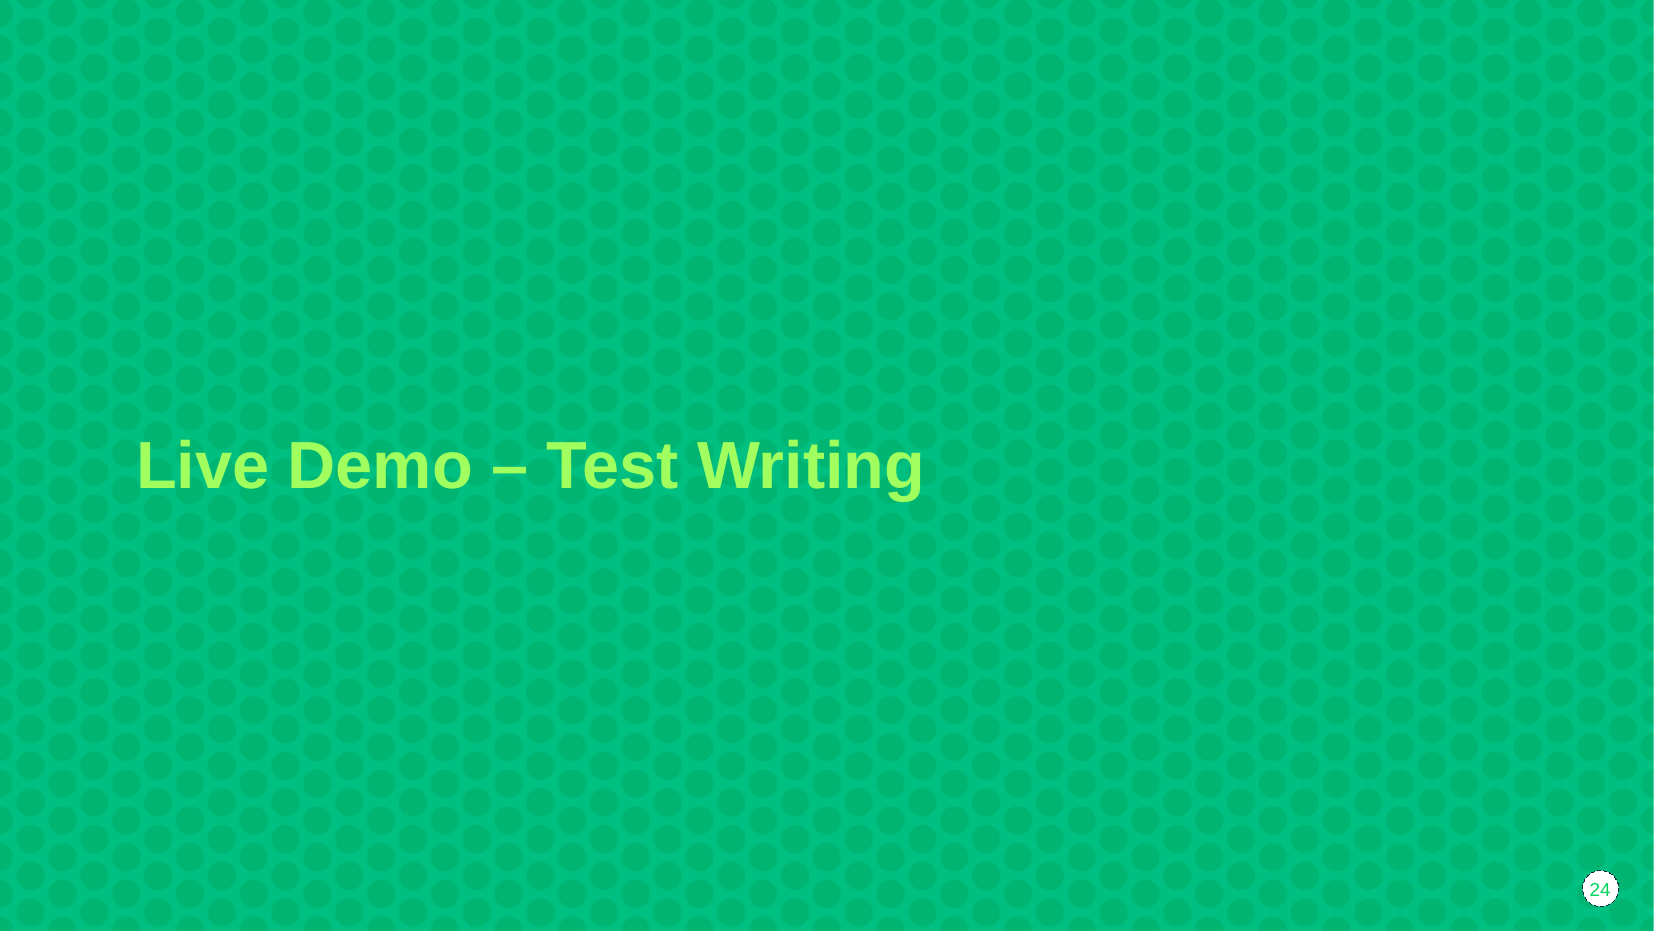

# Live Demo – Test Writing
24